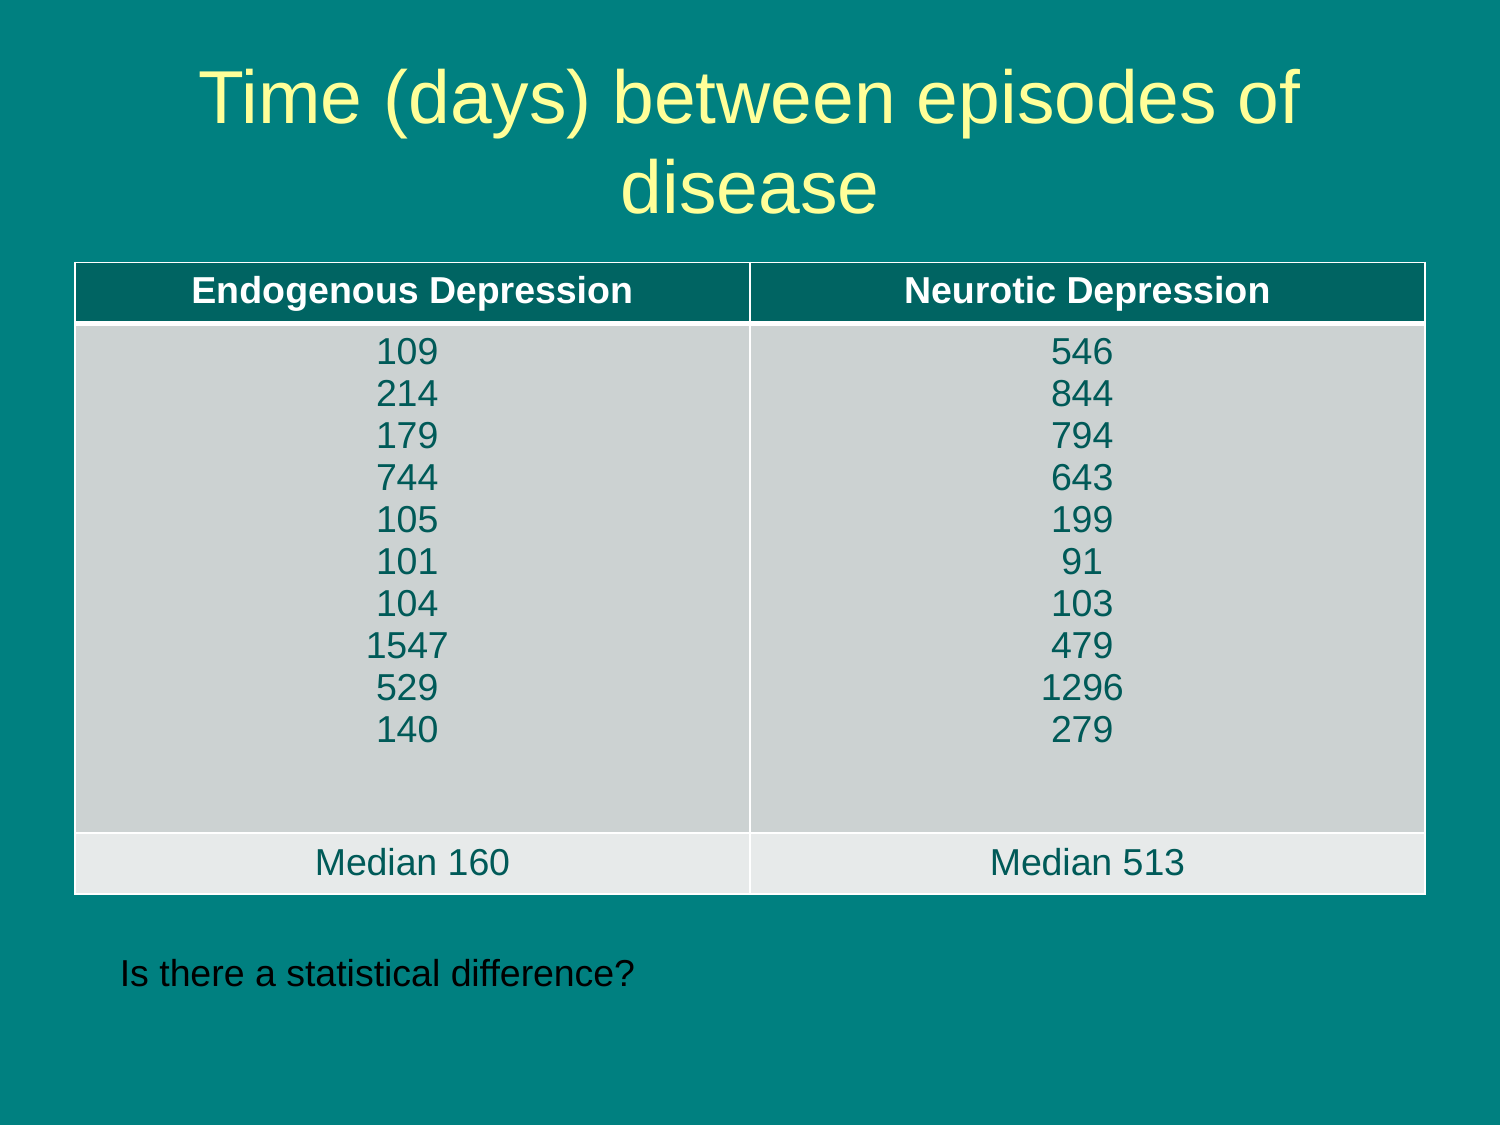

# Time (days) between episodes of disease
| Endogenous Depression | Neurotic Depression |
| --- | --- |
| 109 214 179 744 105 101 104 1547 529 140 | 546 844 794 643 199 91 103 479 1296 279 |
| Median 160 | Median 513 |
Is there a statistical difference?